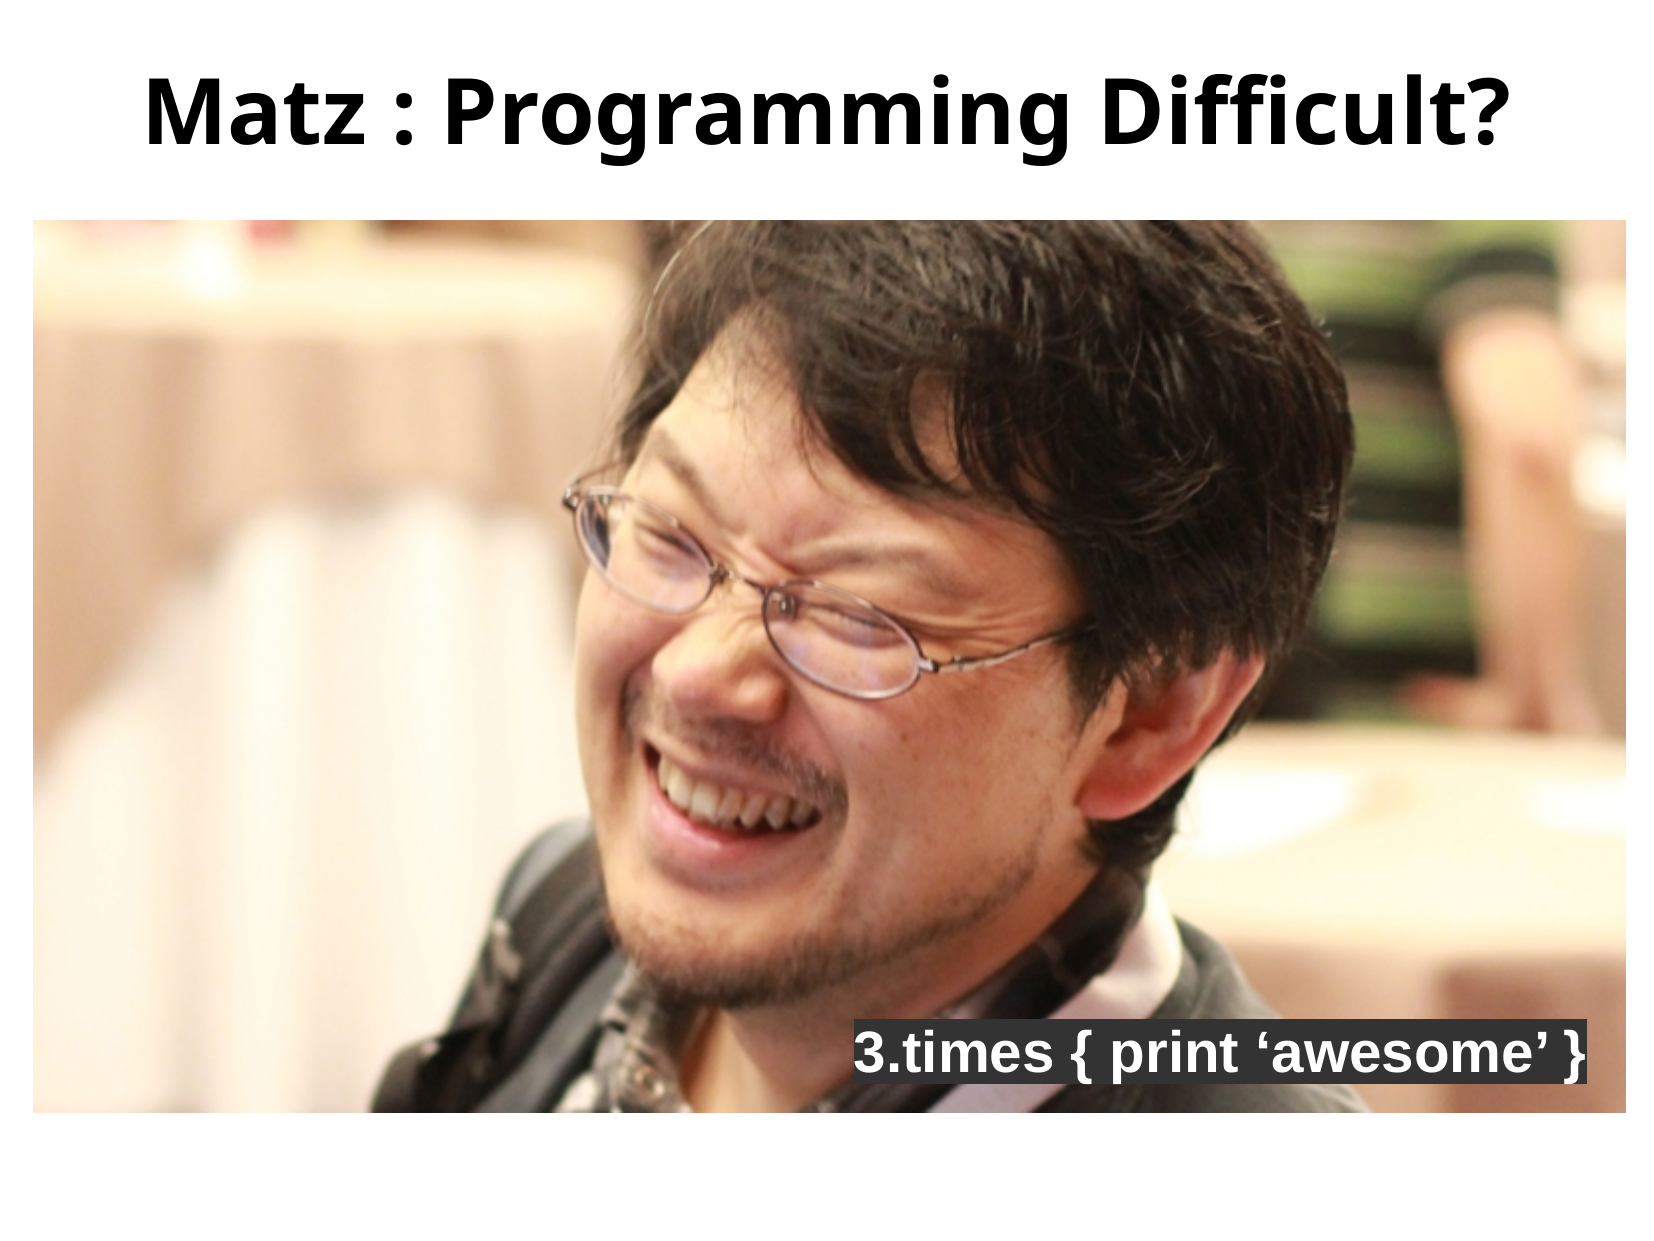

# Matz : Programming Difficult?
3.times { print ‘awesome’ }